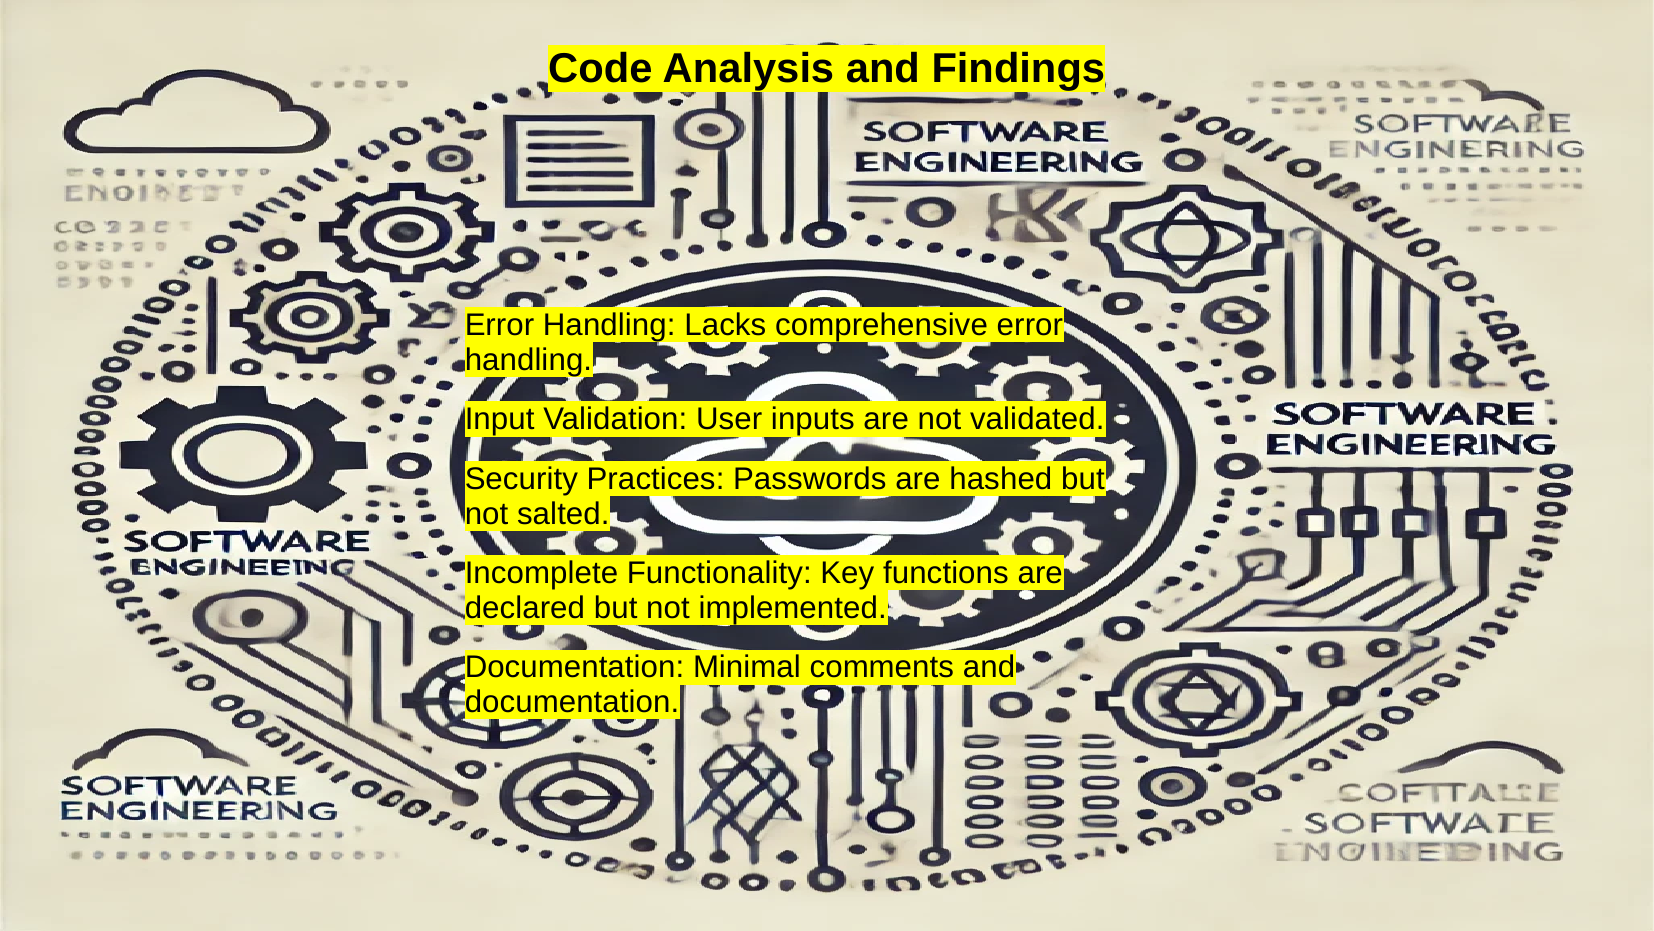

# Code Analysis and Findings
Error Handling: Lacks comprehensive error handling.
Input Validation: User inputs are not validated.
Security Practices: Passwords are hashed but not salted.
Incomplete Functionality: Key functions are declared but not implemented.
Documentation: Minimal comments and documentation.